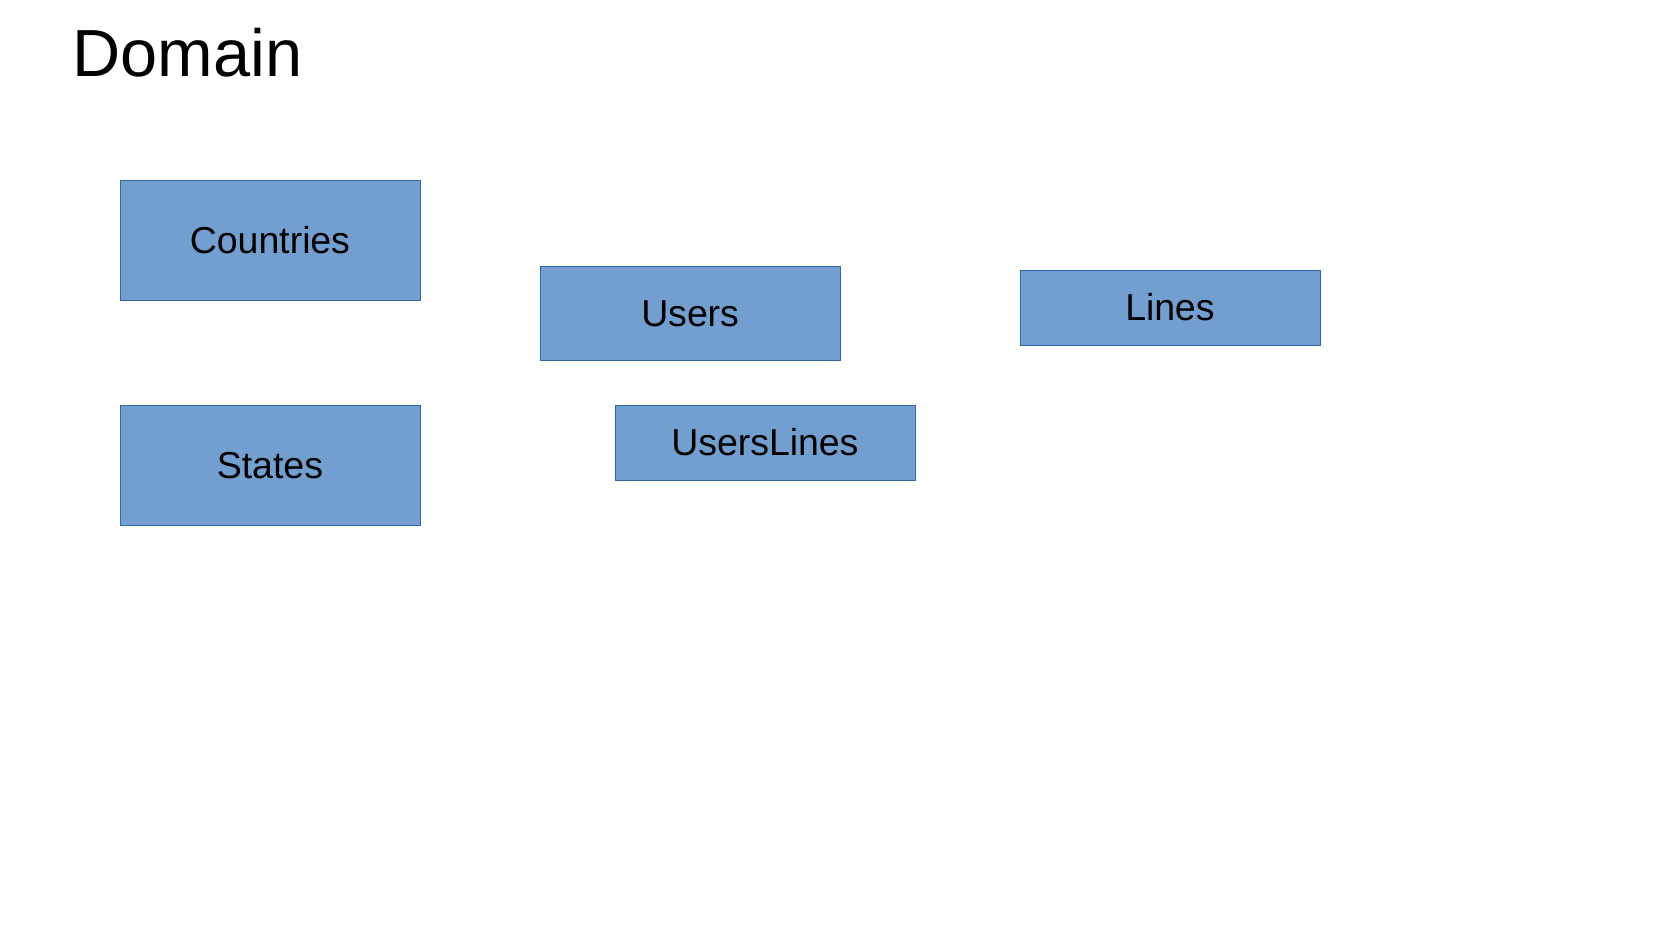

# Domain
Countries
Users
Lines
States
UsersLines